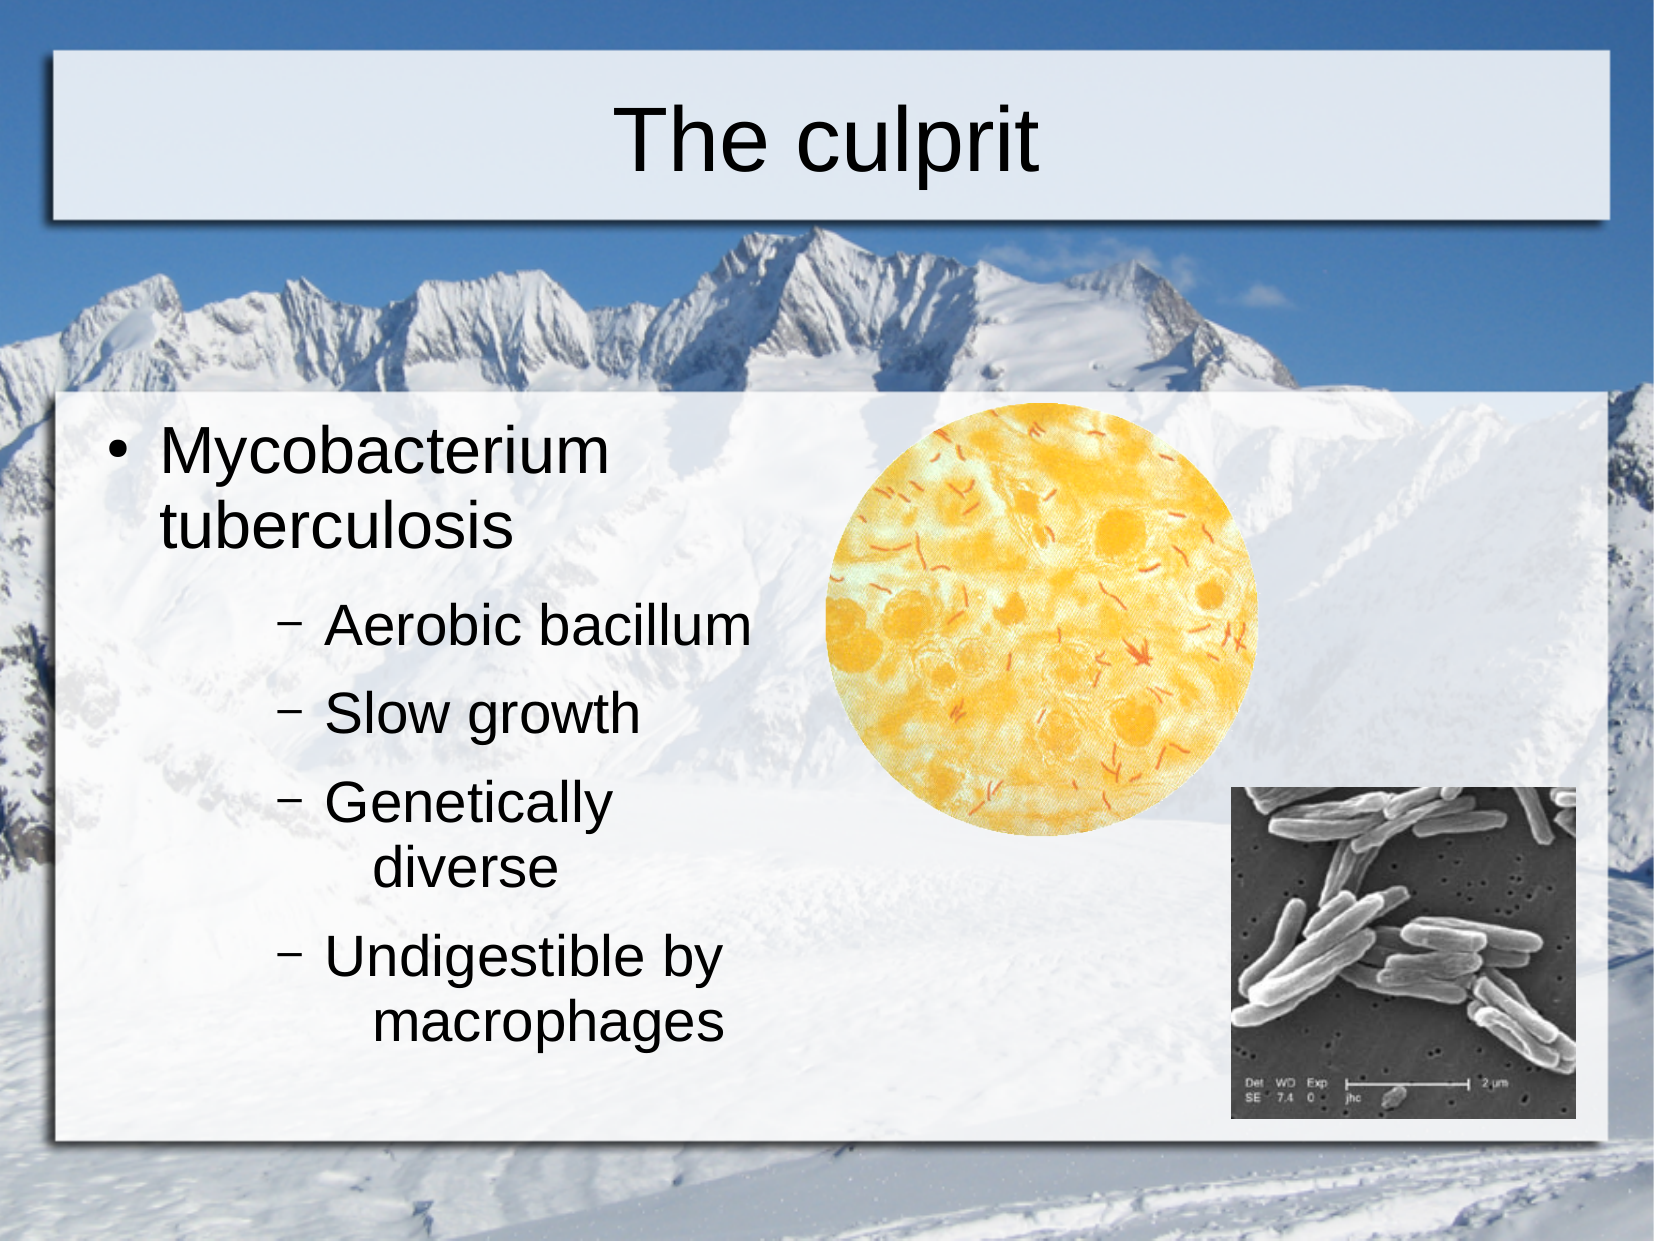

# The culprit
Mycobacterium tuberculosis
Aerobic bacillum
Slow growth
Genetically diverse
Undigestible by macrophages